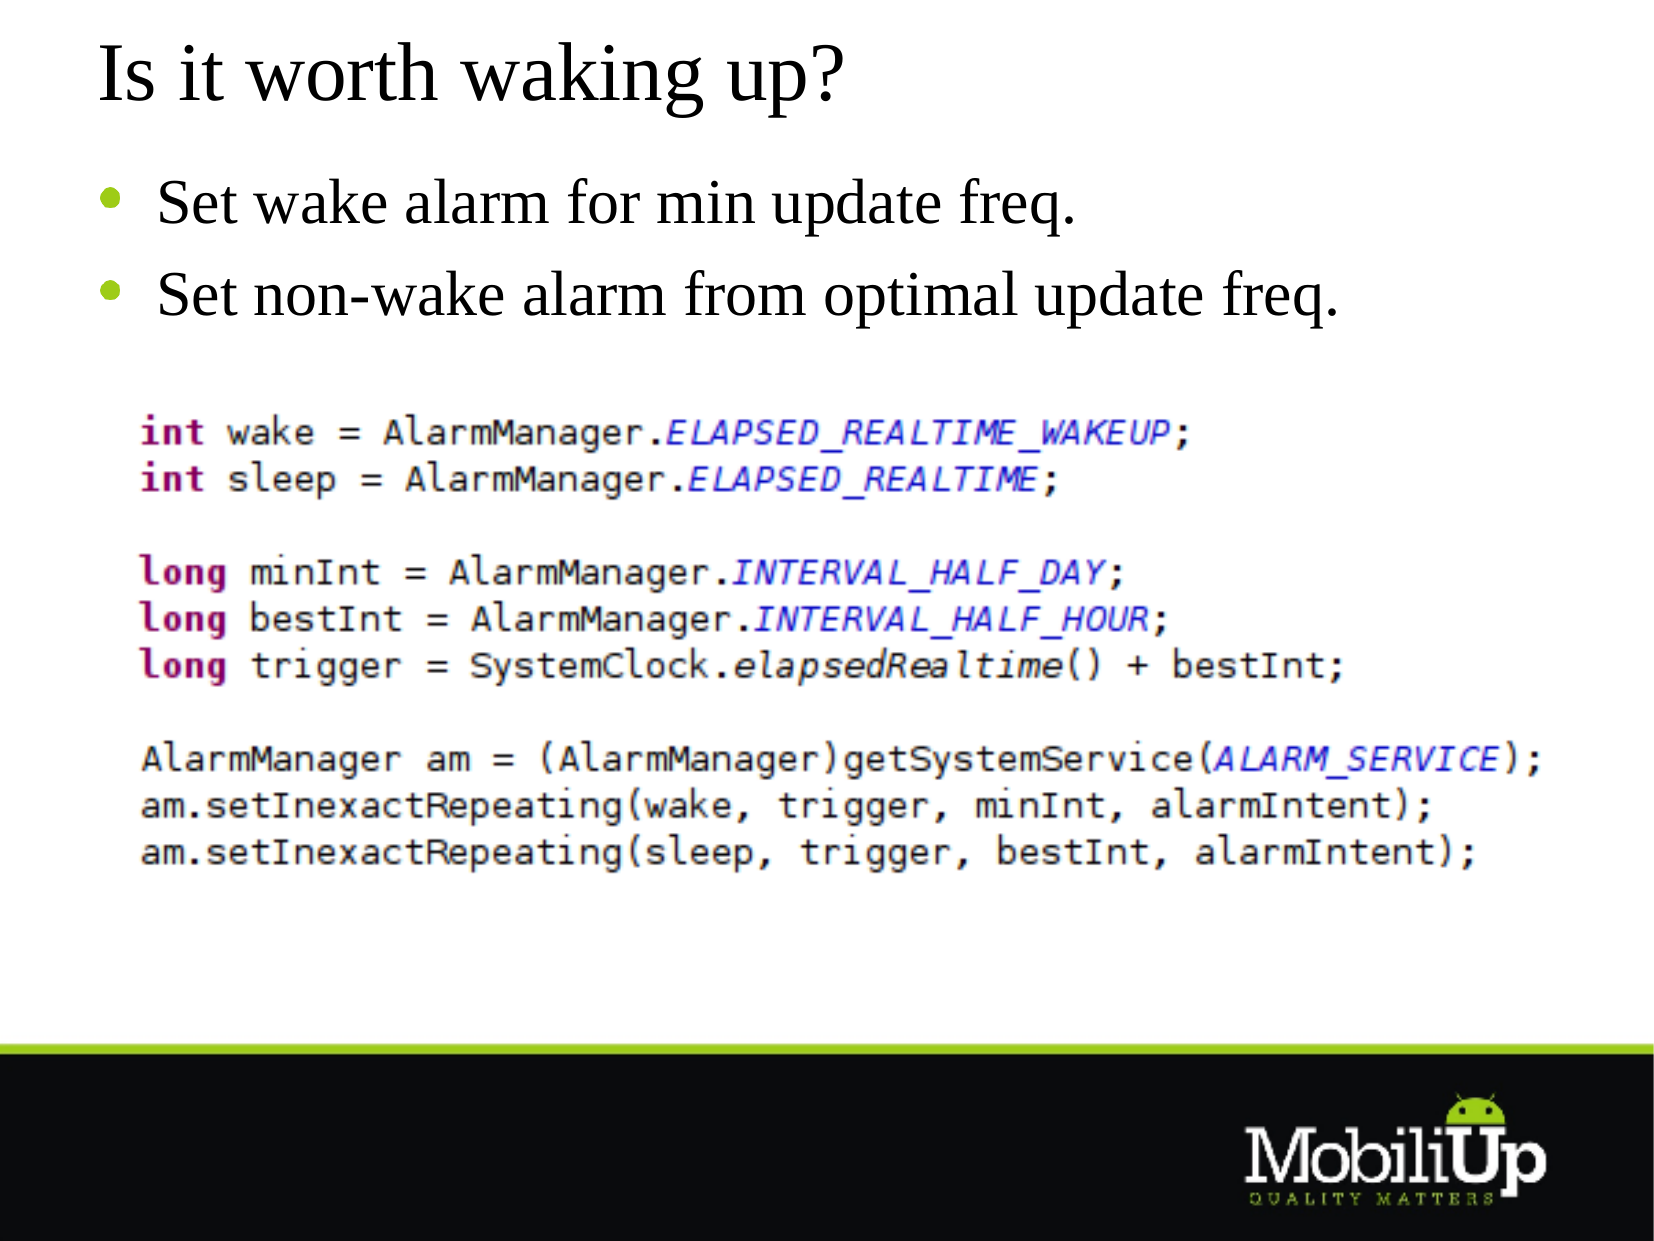

# Is it worth waking up?
Set wake alarm for min update freq.
Set non-wake alarm from optimal update freq.